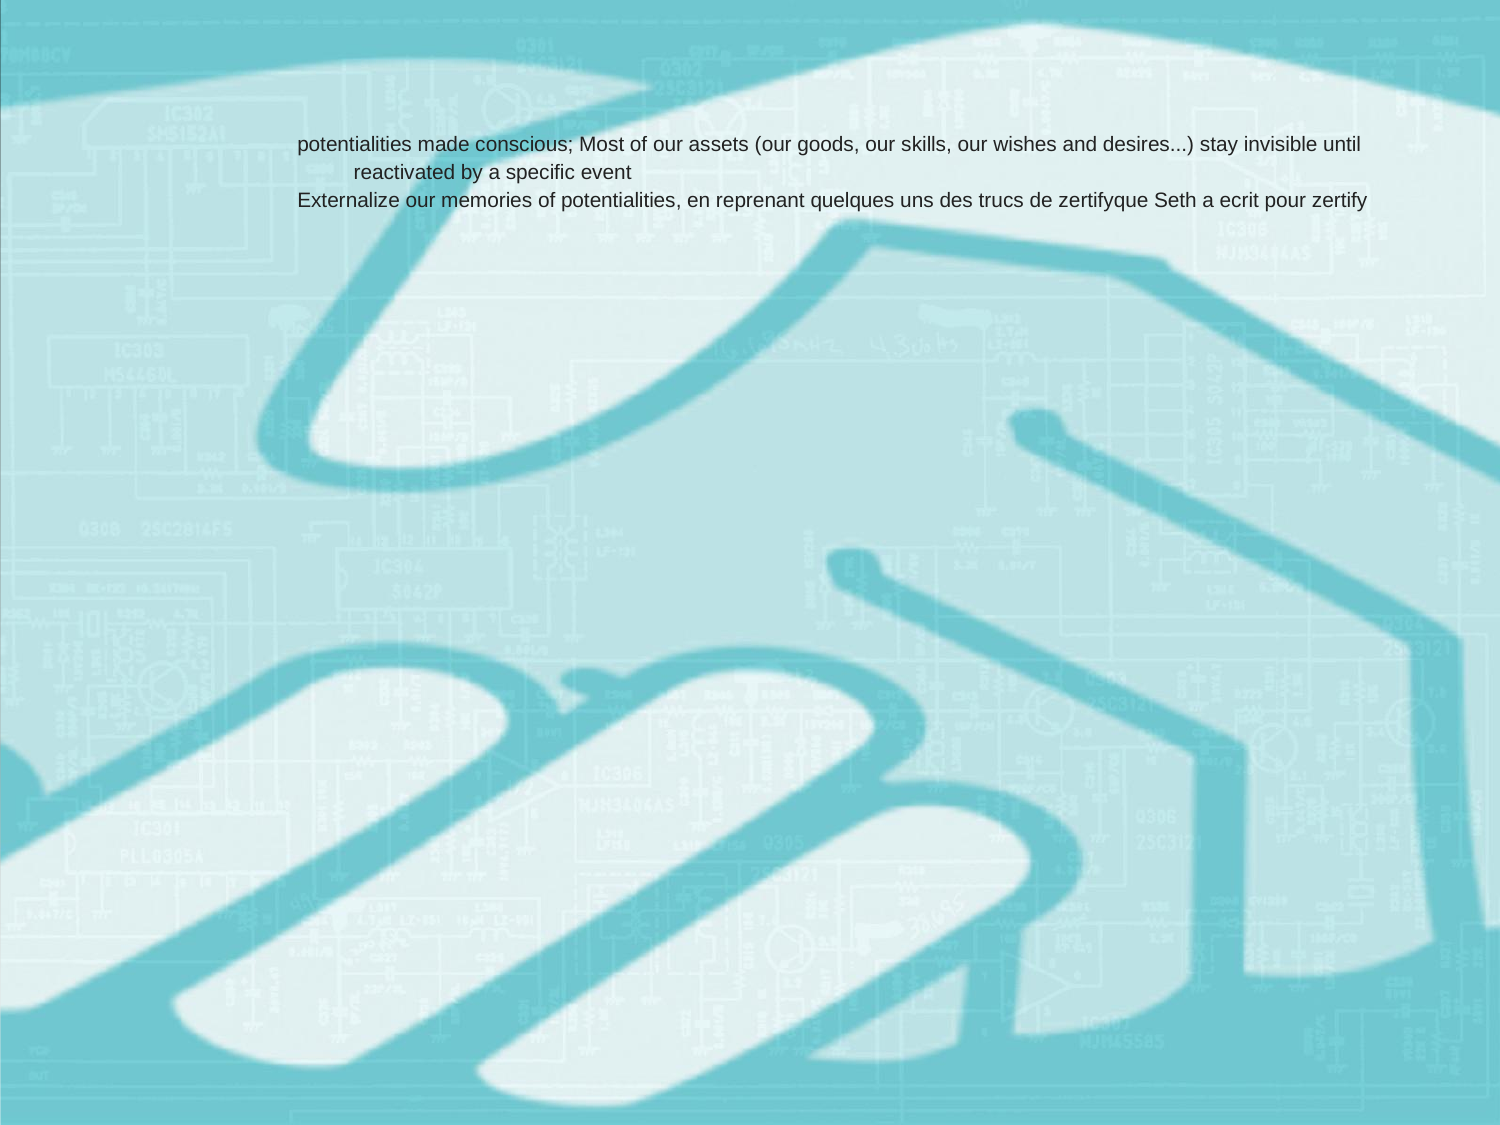

# potentialities made conscious; Most of our assets (our goods, our skills, our wishes and desires...) stay invisible until reactivated by a specific event
Externalize our memories of potentialities, en reprenant quelques uns des trucs de zertifyque Seth a ecrit pour zertify